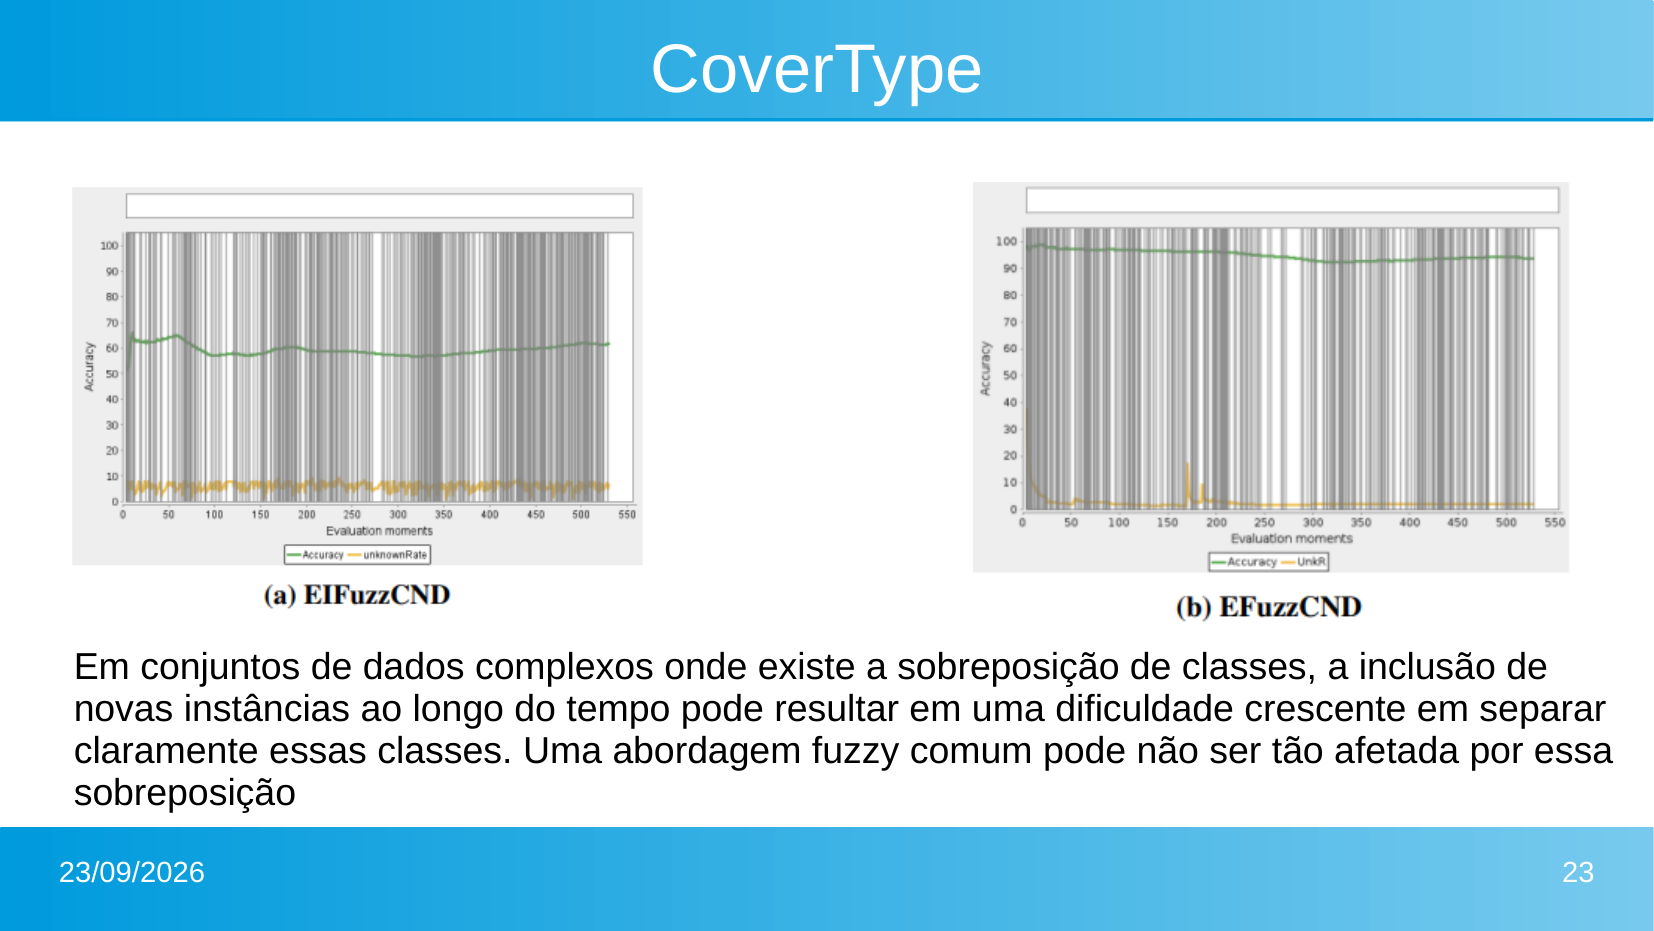

# CoverType
Em conjuntos de dados complexos onde existe a sobreposição de classes, a inclusão de novas instâncias ao longo do tempo pode resultar em uma dificuldade crescente em separar claramente essas classes. Uma abordagem fuzzy comum pode não ser tão afetada por essa sobreposição
23